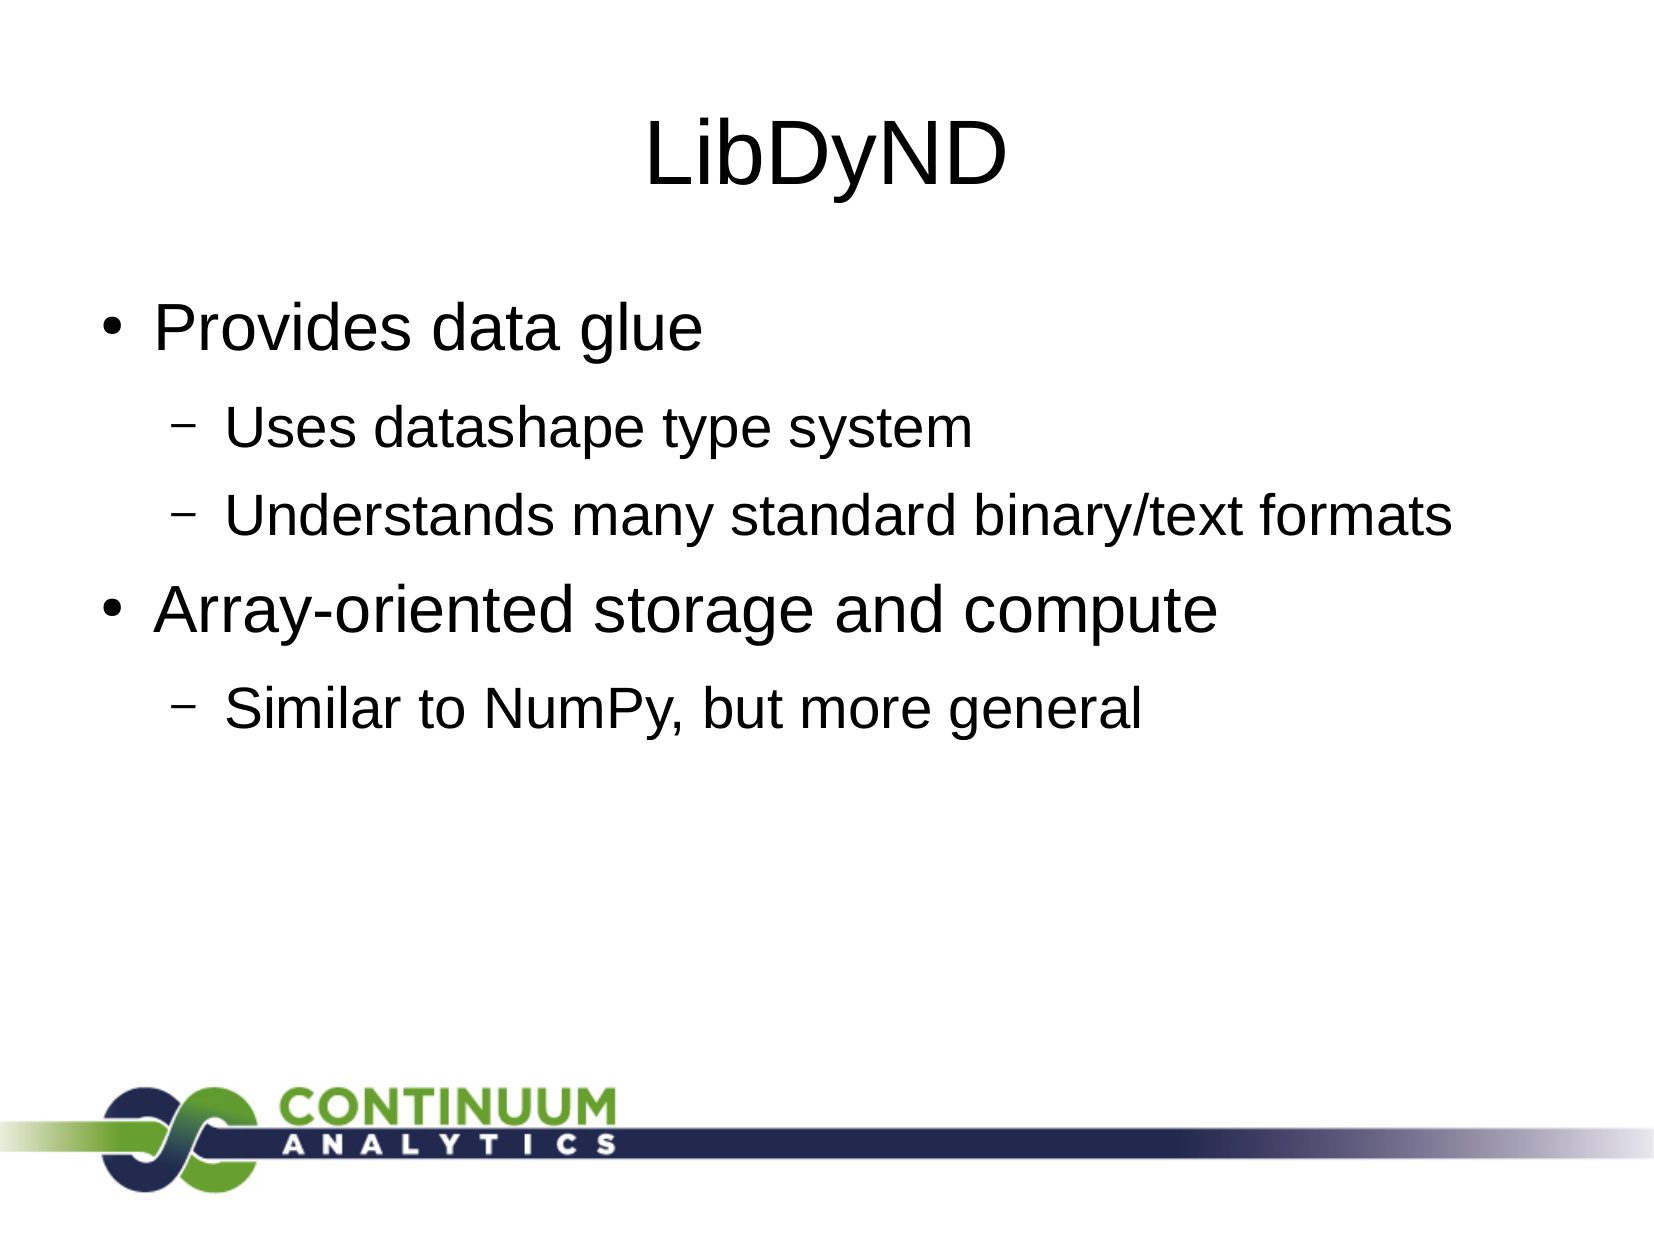

# LibDyND
Provides data glue
Uses datashape type system
Understands many standard binary/text formats
Array-oriented storage and compute
Similar to NumPy, but more general